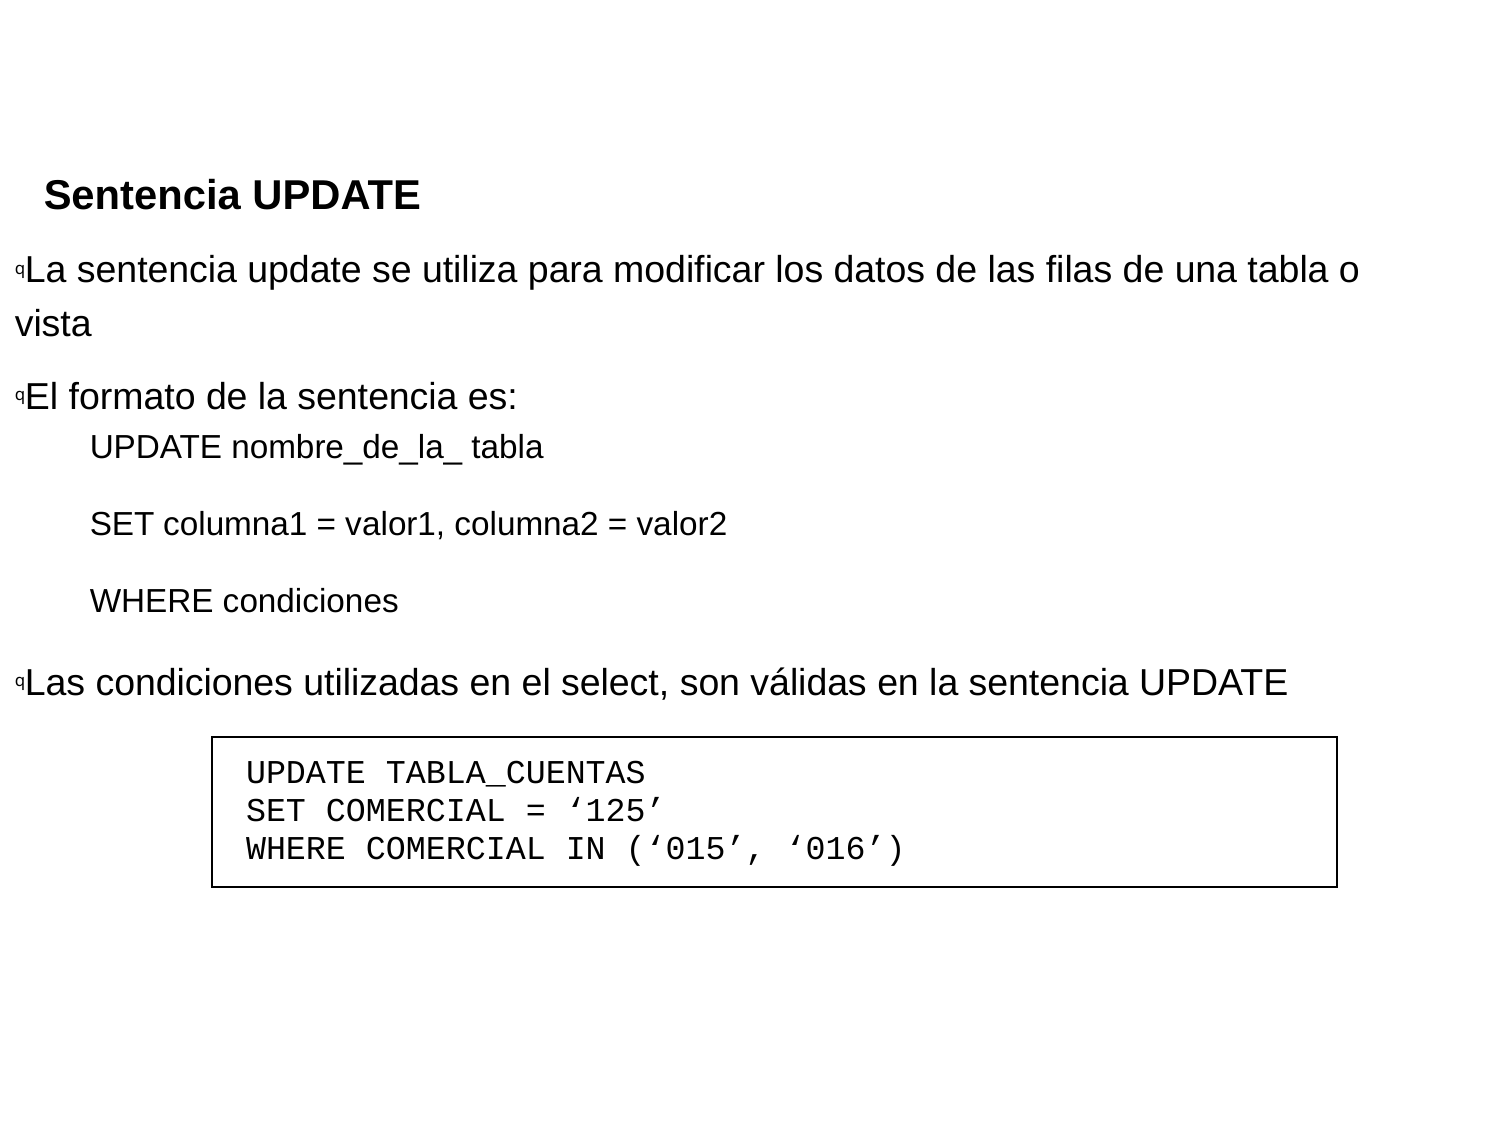

# Sentencia UPDATE
La sentencia update se utiliza para modificar los datos de las filas de una tabla o vista
El formato de la sentencia es:
	UPDATE nombre_de_la_ tabla
	SET columna1 = valor1, columna2 = valor2
	WHERE condiciones
Las condiciones utilizadas en el select, son válidas en la sentencia UPDATE
UPDATE TABLA_CUENTAS
SET COMERCIAL = ‘125’
WHERE COMERCIAL IN (‘015’, ‘016’)